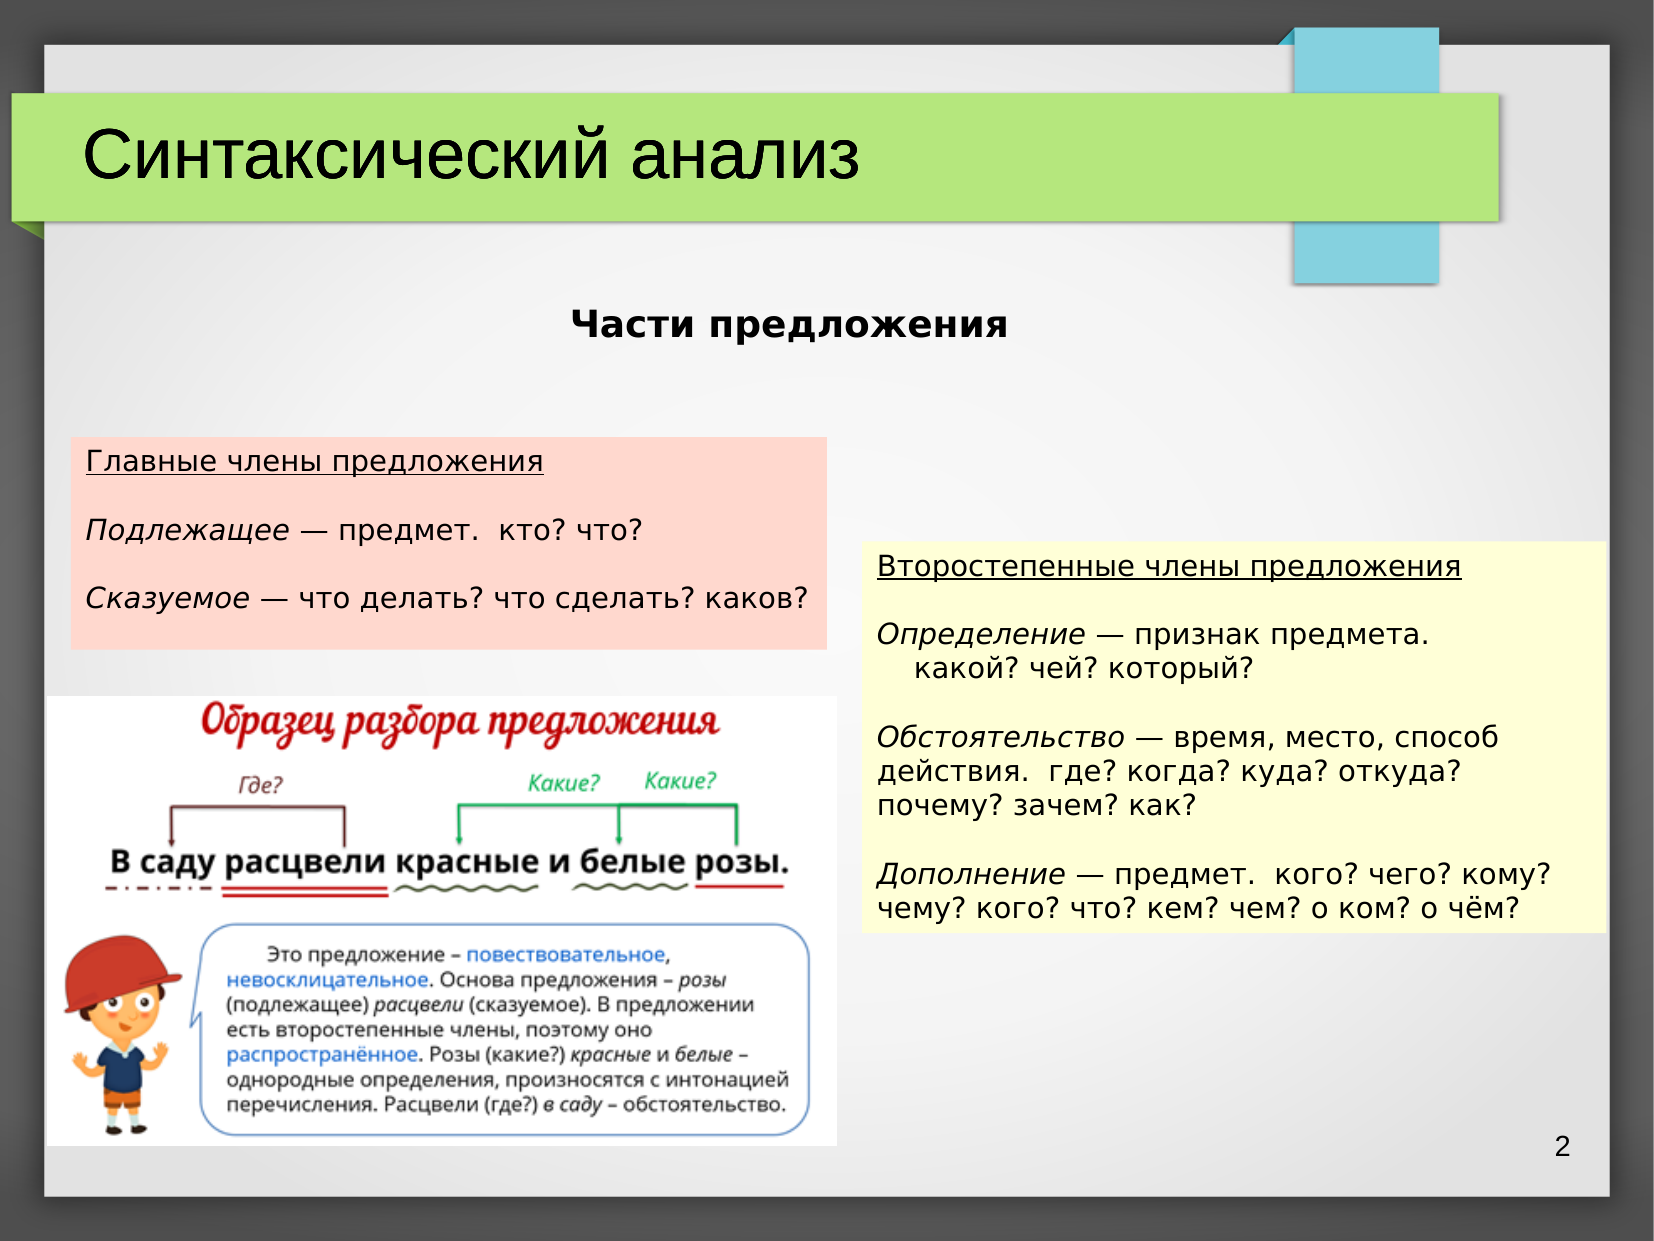

# Синтаксический анализ
Синтаксический анализ
Синтаксический анализ
Части предложения
Главные члены предложения
Подлежащее — предмет. кто? что?
Сказуемое — что делать? что сделать? каков?
Второстепенные члены предложения
Определение — признак предмета.
 какой? чей? который?
Обстоятельство — время, место, способ действия. где? когда? куда? откуда? почему? зачем? как?
Дополнение — предмет. кого? чего? кому? чему? кого? что? кем? чем? о ком? о чём?
2